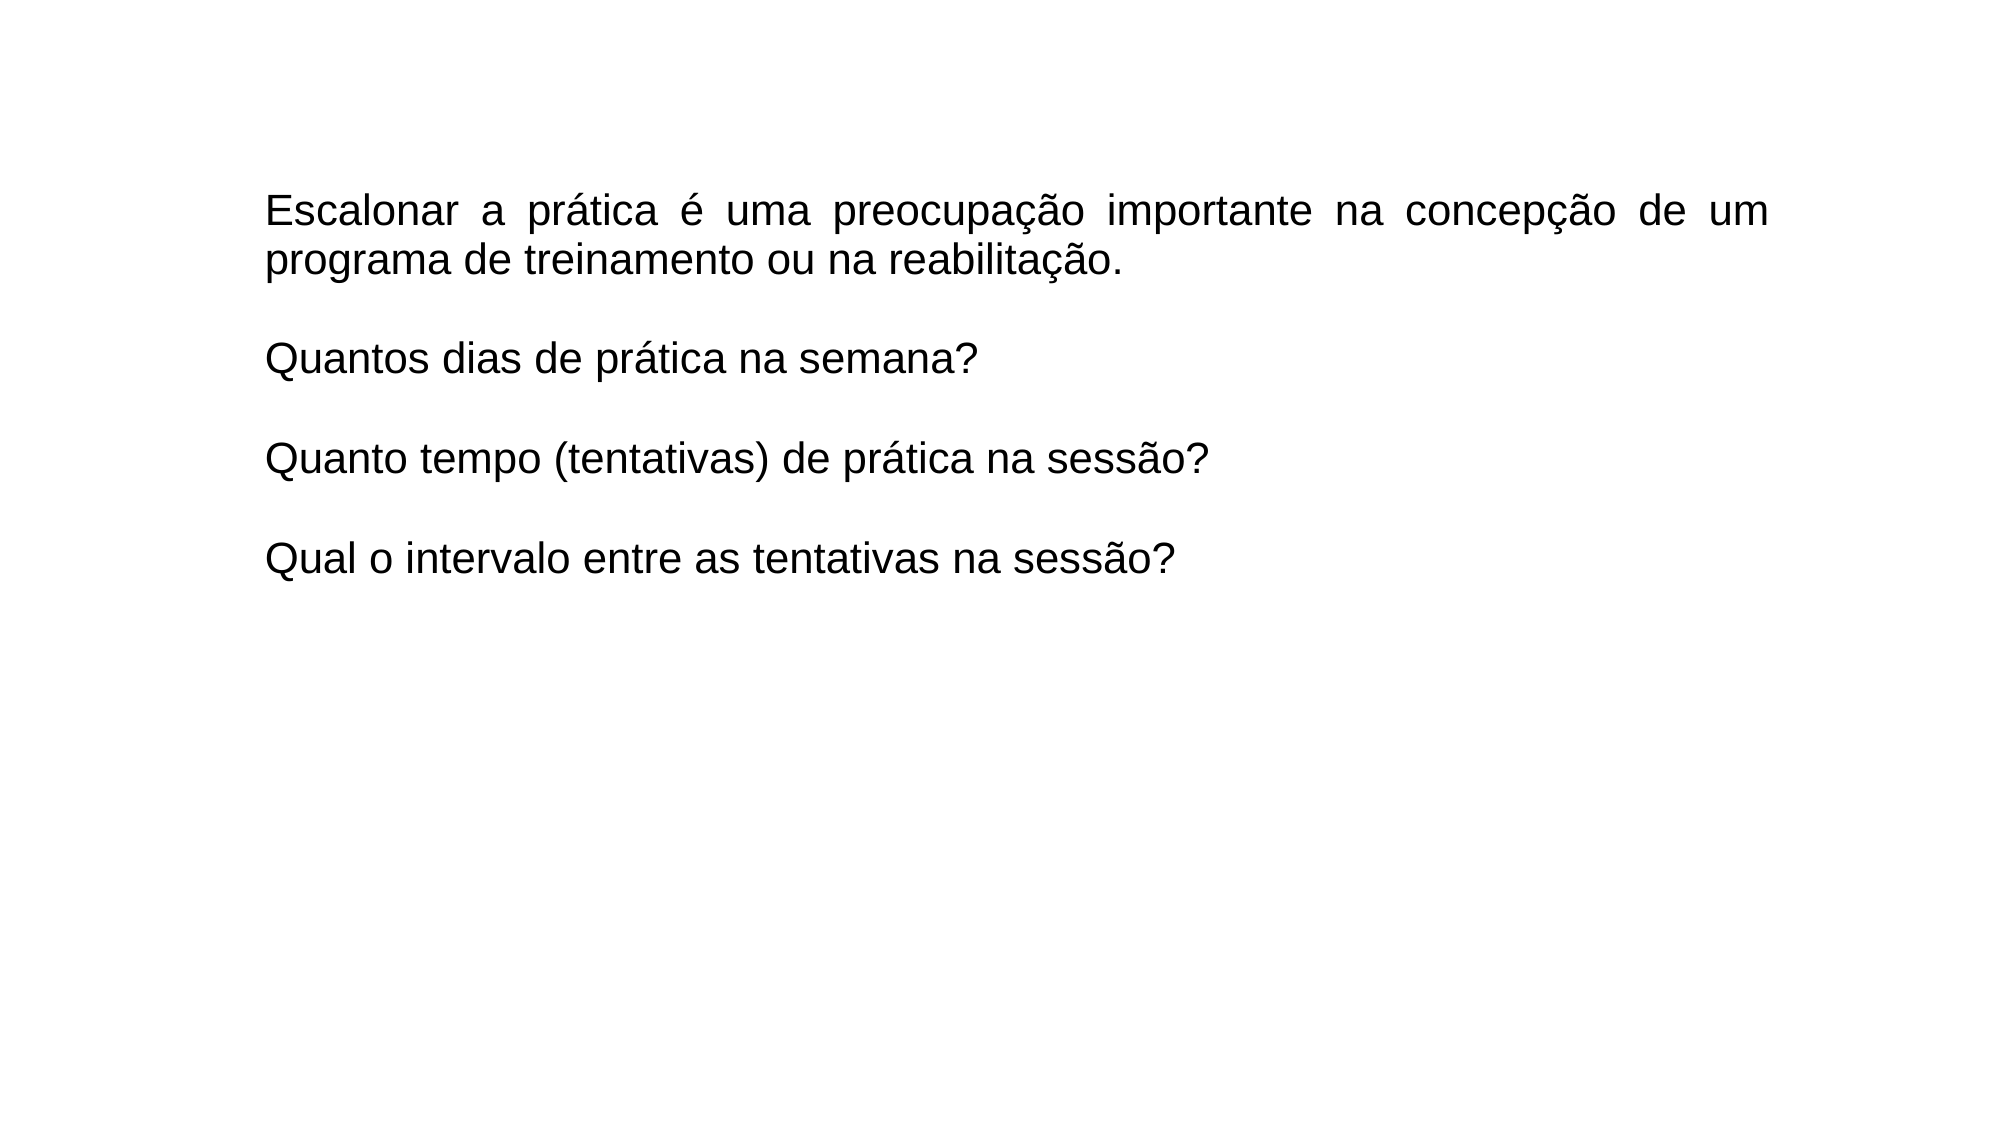

Escalonar a prática é uma preocupação importante na concepção de um programa de treinamento ou na reabilitação.
Quantos dias de prática na semana?
Quanto tempo (tentativas) de prática na sessão?
Qual o intervalo entre as tentativas na sessão?